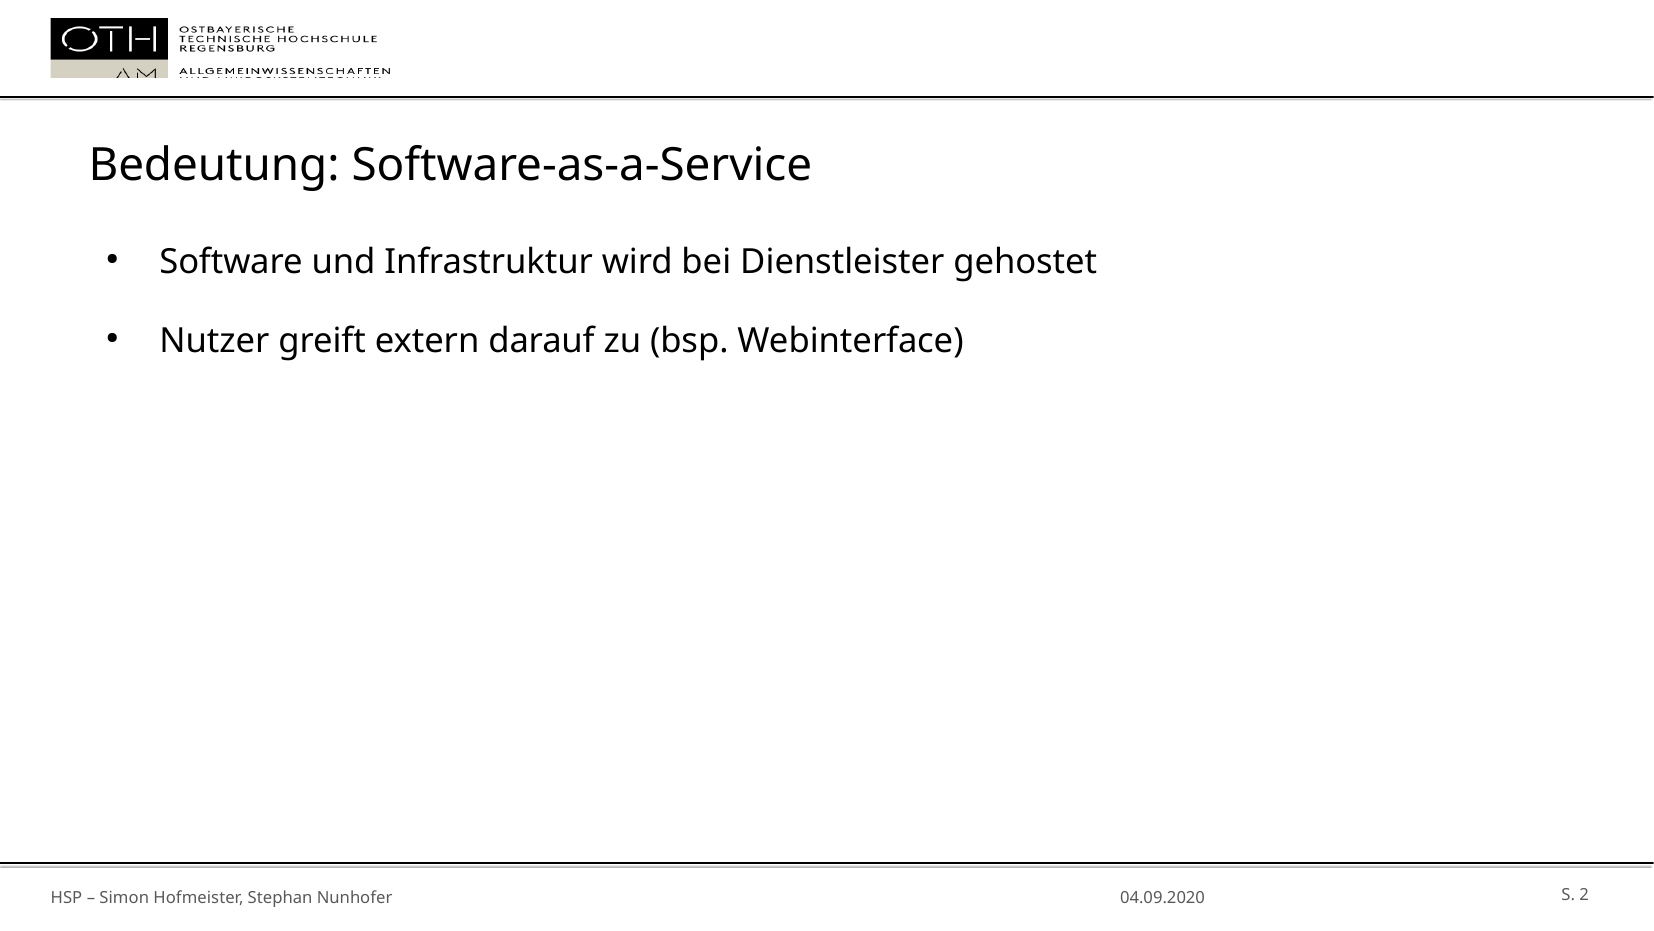

# Bedeutung: Software-as-a-Service
Software und Infrastruktur wird bei Dienstleister gehostet
Nutzer greift extern darauf zu (bsp. Webinterface)
2
HSP - Simon Hofmeister, Stephan Nunhofer